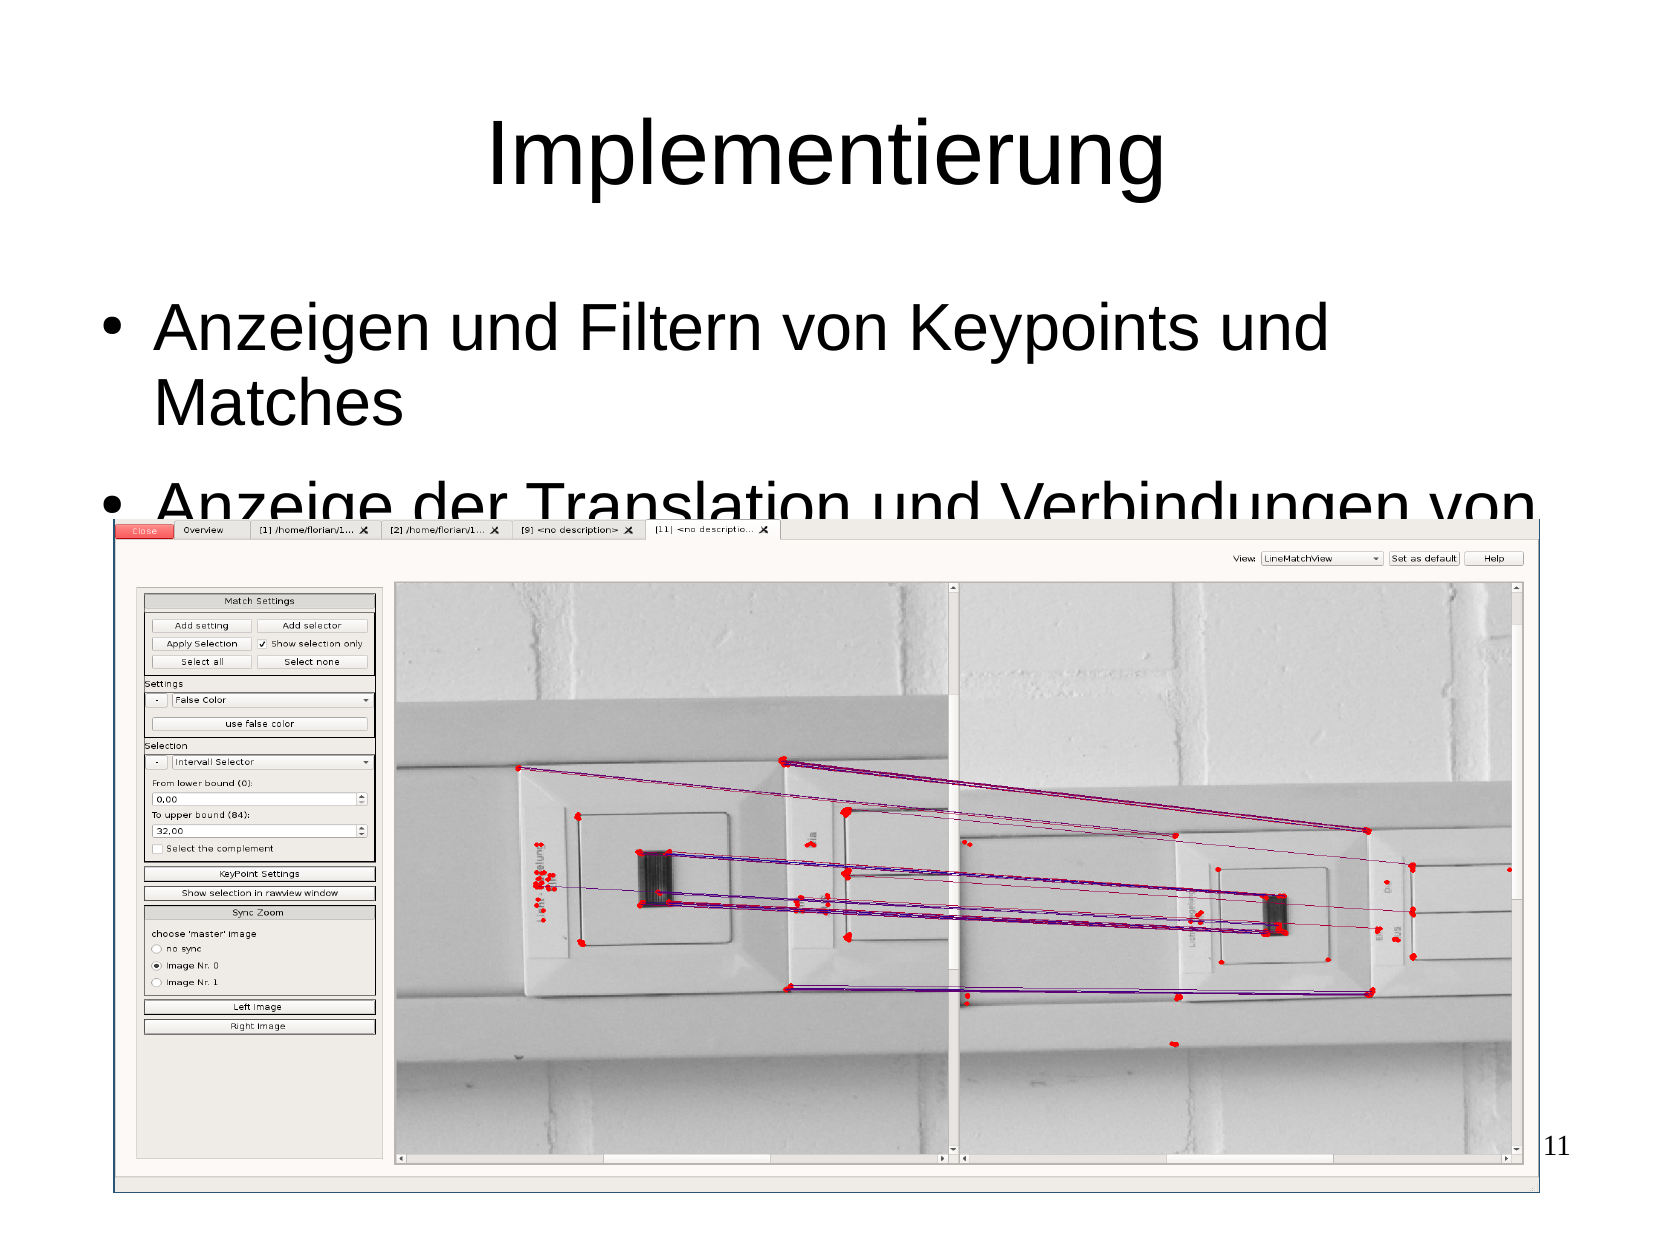

# Implementierung
Anzeigen und Filtern von Keypoints und Matches
Anzeige der Translation und Verbindungen von Keypoints
11